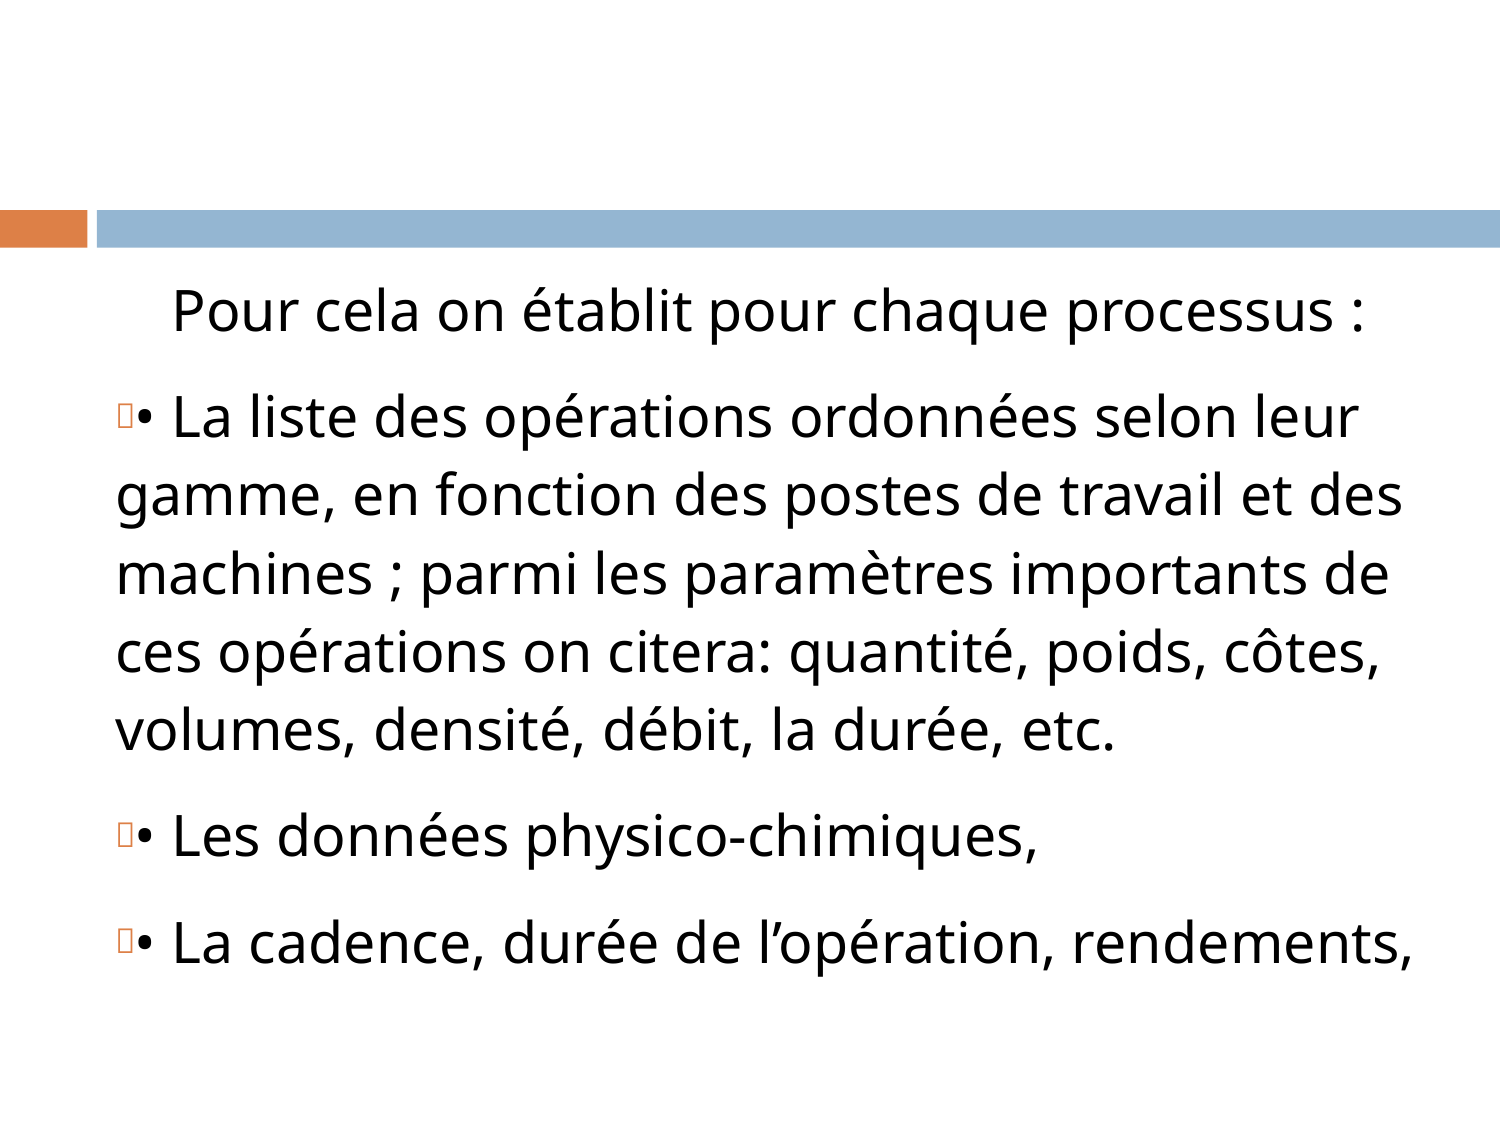

#
Pour cela on établit pour chaque processus :
• La liste des opérations ordonnées selon leur gamme, en fonction des postes de travail et des machines ; parmi les paramètres importants de ces opérations on citera: quantité, poids, côtes, volumes, densité, débit, la durée, etc.
• Les données physico-chimiques,
• La cadence, durée de l’opération, rendements,